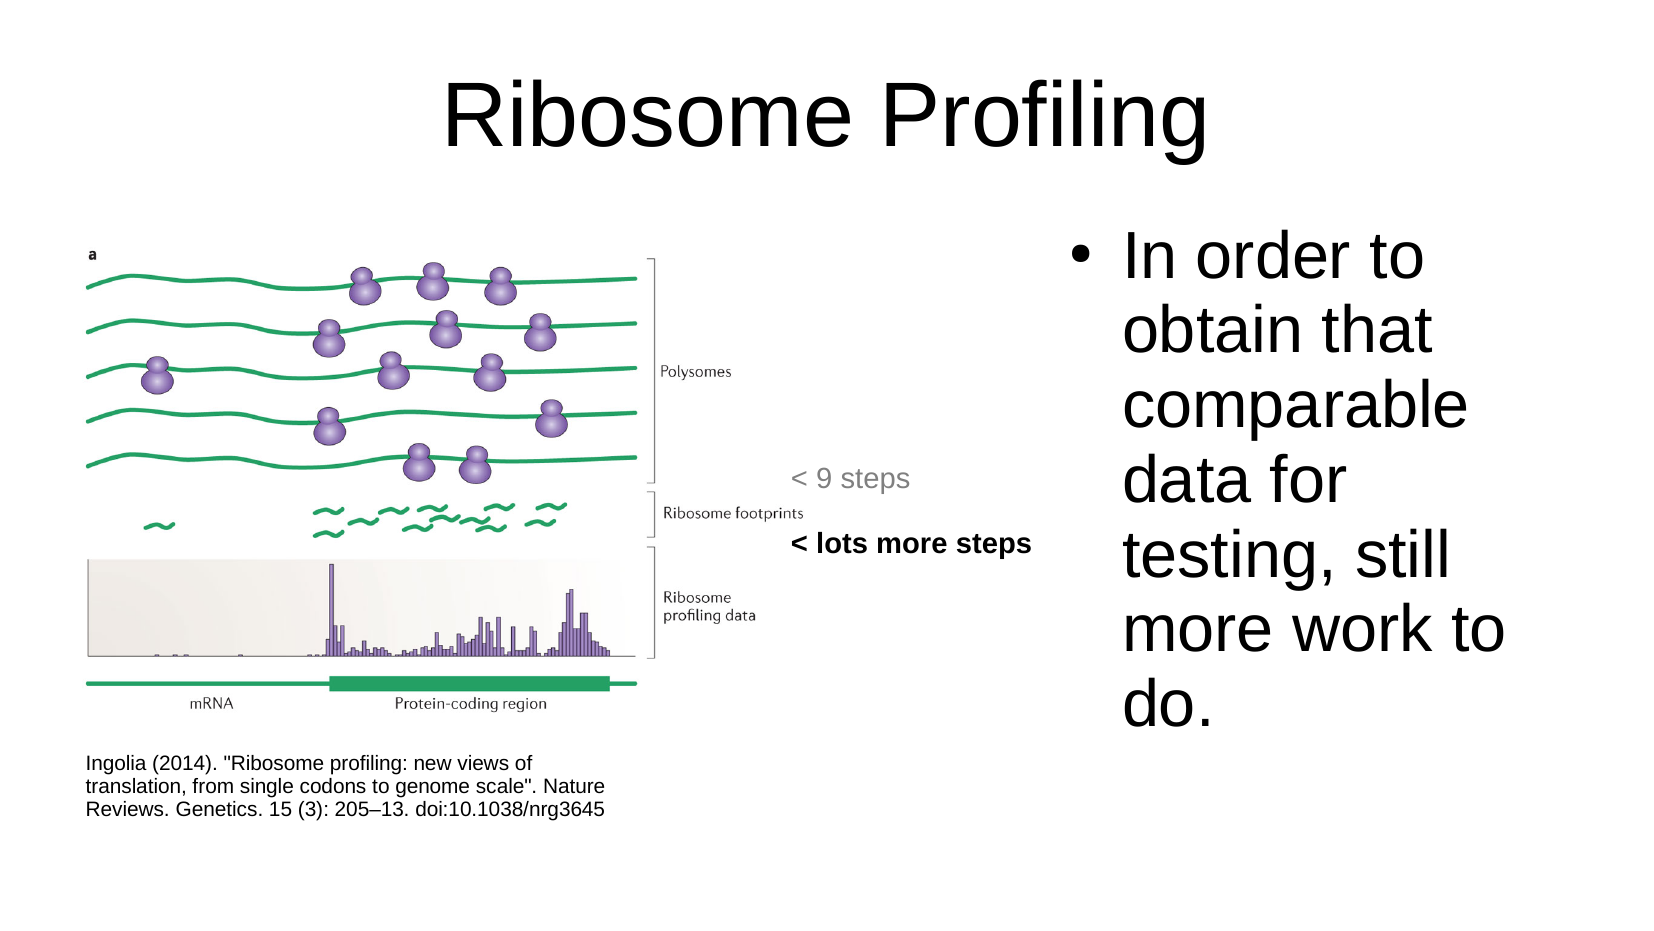

# Ribosome Profiling
In order to obtain that comparable data for testing, still more work to do.
 < 9 steps
 < lots more steps
Ingolia (2014). "Ribosome profiling: new views of translation, from single codons to genome scale". Nature Reviews. Genetics. 15 (3): 205–13. doi:10.1038/nrg3645